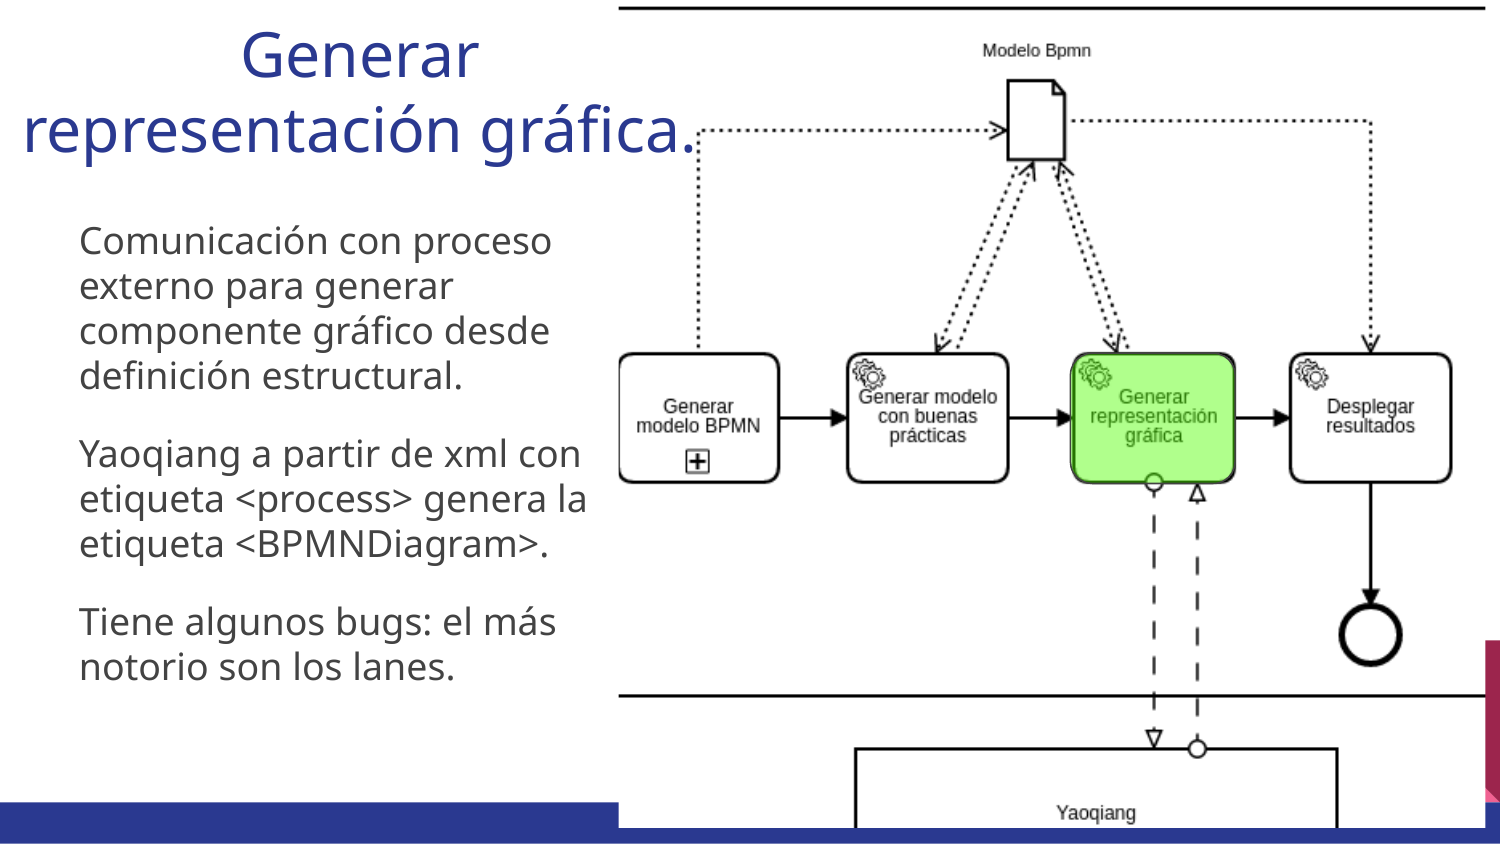

Generar representación gráfica.
# Comunicación con proceso externo para generar componente gráfico desde definición estructural.
Yaoqiang a partir de xml con etiqueta <process> genera la etiqueta <BPMNDiagram>.
Tiene algunos bugs: el más notorio son los lanes.